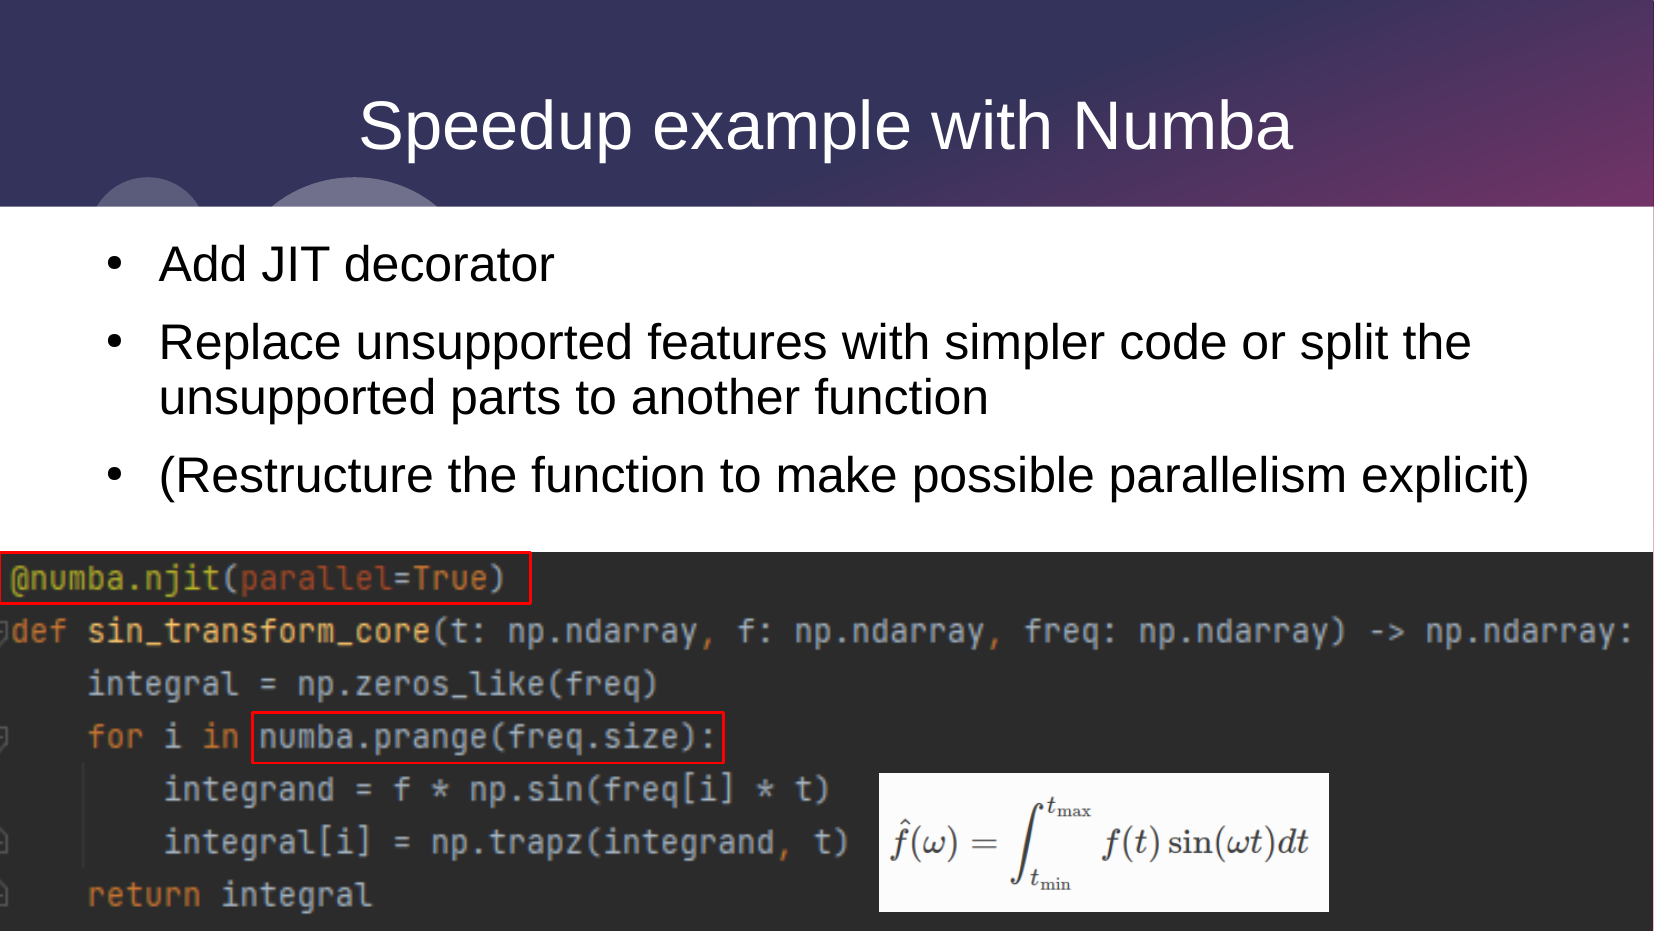

# Speedup example with Numba
Add JIT decorator
Replace unsupported features with simpler code or split the unsupported parts to another function
(Restructure the function to make possible parallelism explicit)